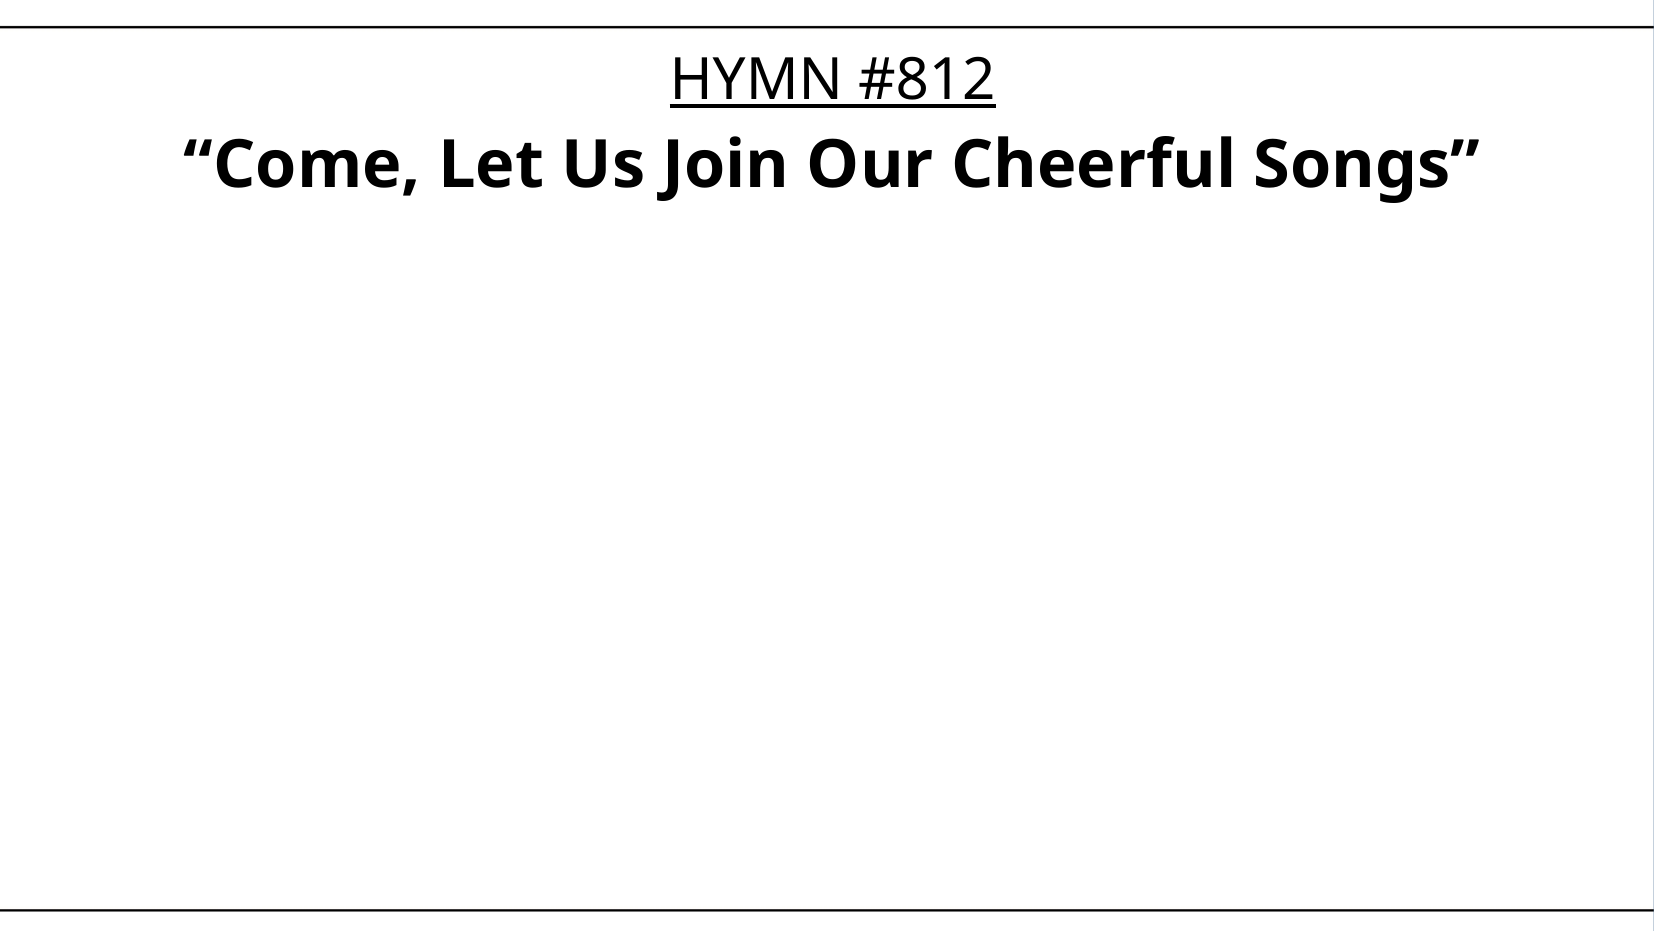

HYMN #812
“Come, Let Us Join Our Cheerful Songs”